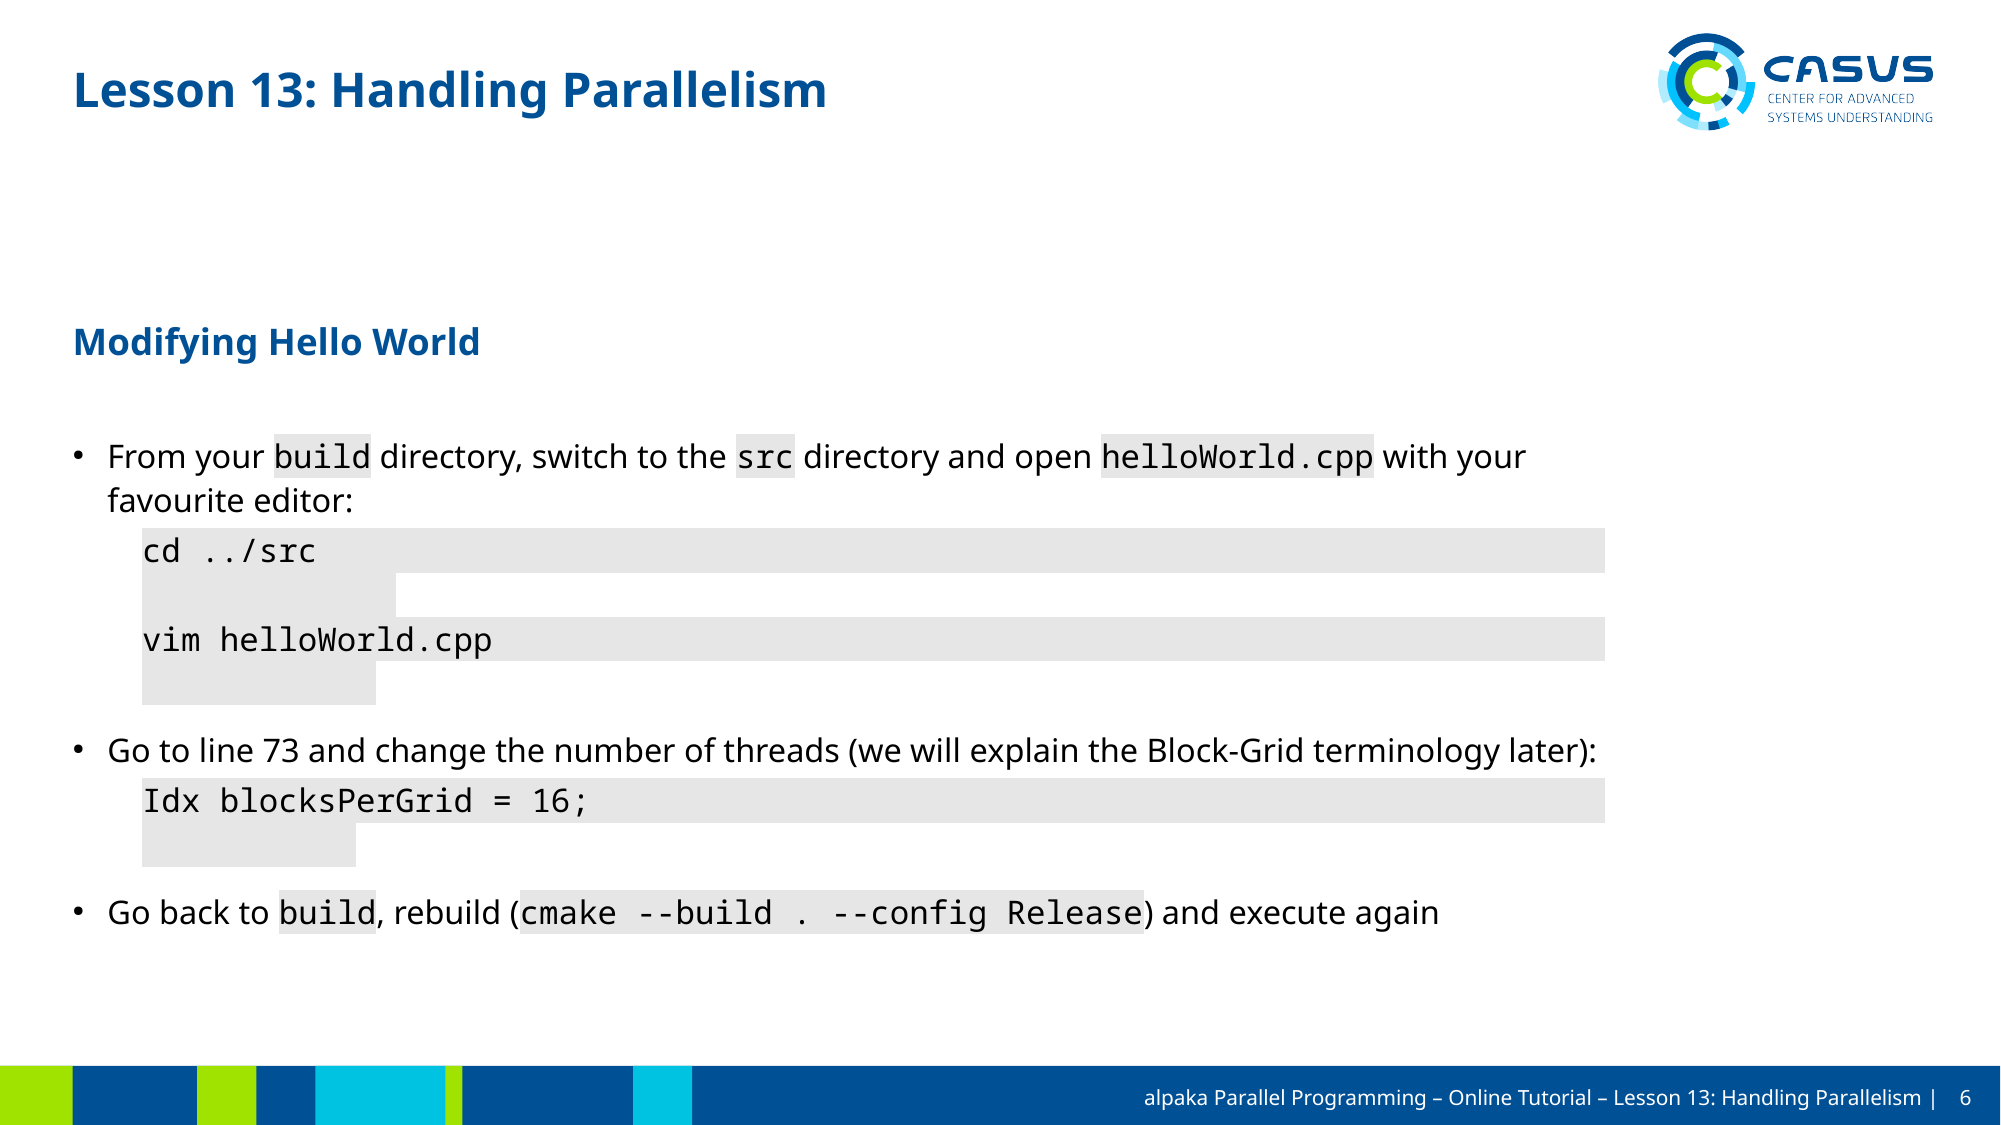

# Lesson 13: Handling Parallelism
Modifying Hello World
From your build directory, switch to the src directory and open helloWorld.cpp with your favourite editor:
cd ../src
vim helloWorld.cpp
Go to line 73 and change the number of threads (we will explain the Block-Grid terminology later):
Idx blocksPerGrid = 16;
Go back to build, rebuild (cmake --build . --config Release) and execute again
alpaka Parallel Programming – Online Tutorial – Lesson 13: Handling Parallelism
6